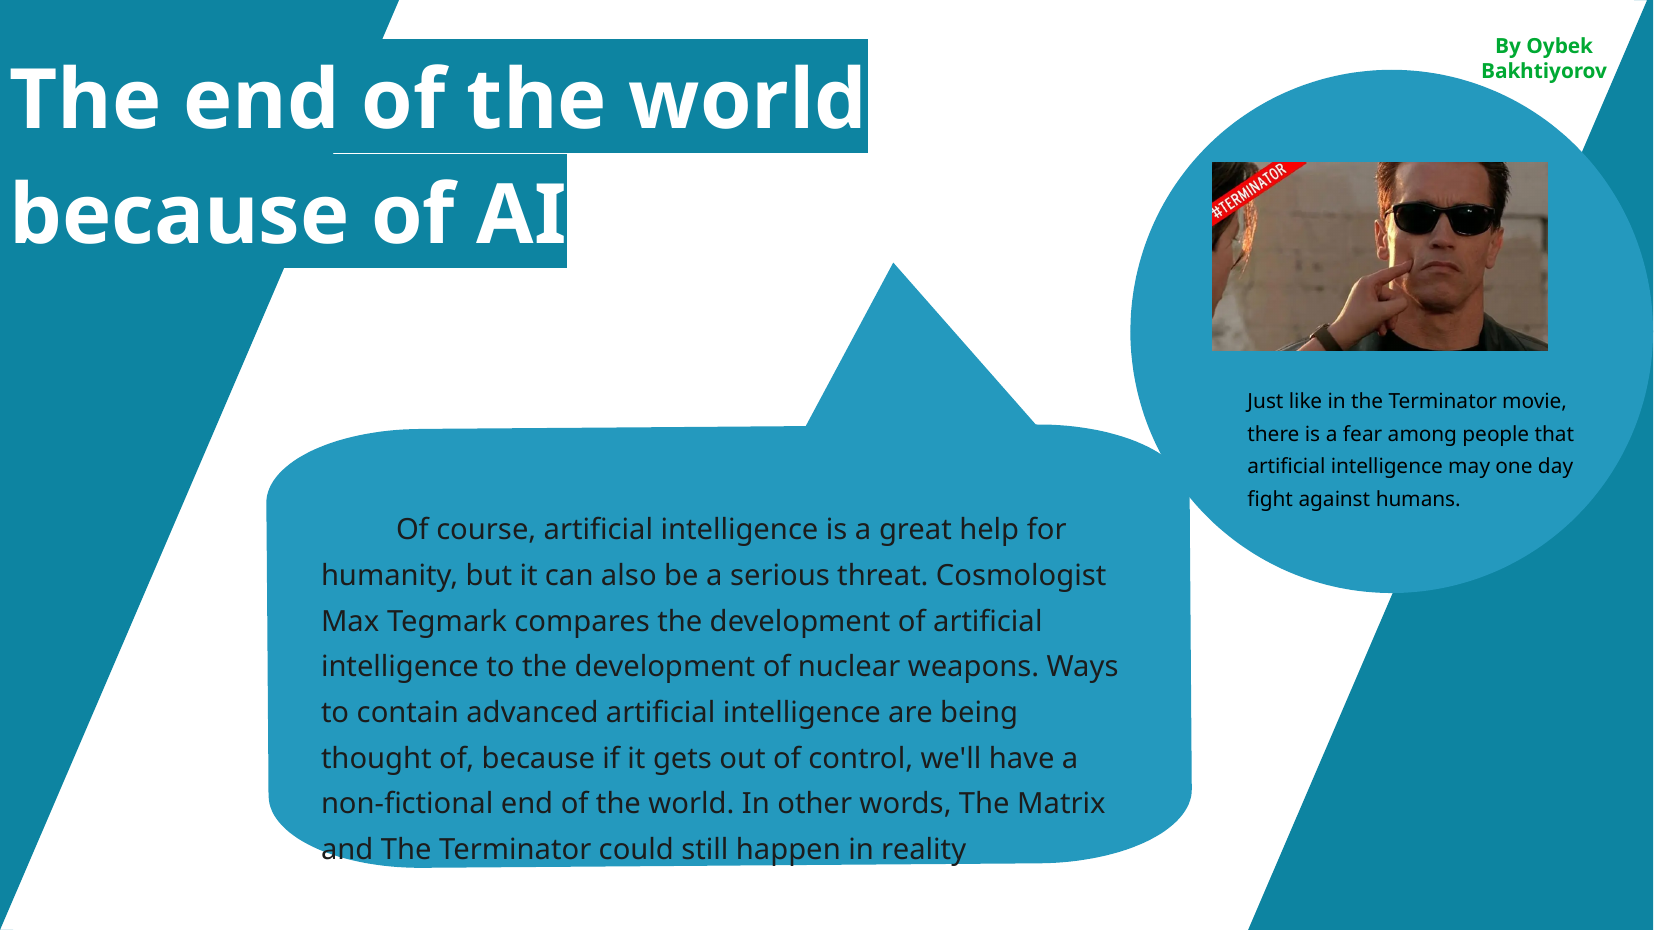

# The end of the world because of AI
By Oybek Bakhtiyorov
Just like in the Terminator movie, there is a fear among people that artificial intelligence may one day fight against humans.
	Of course, artificial intelligence is a great help for humanity, but it can also be a serious threat. Cosmologist Max Tegmark compares the development of artificial intelligence to the development of nuclear weapons. Ways to contain advanced artificial intelligence are being thought of, because if it gets out of control, we'll have a non-fictional end of the world. In other words, The Matrix and The Terminator could still happen in reality